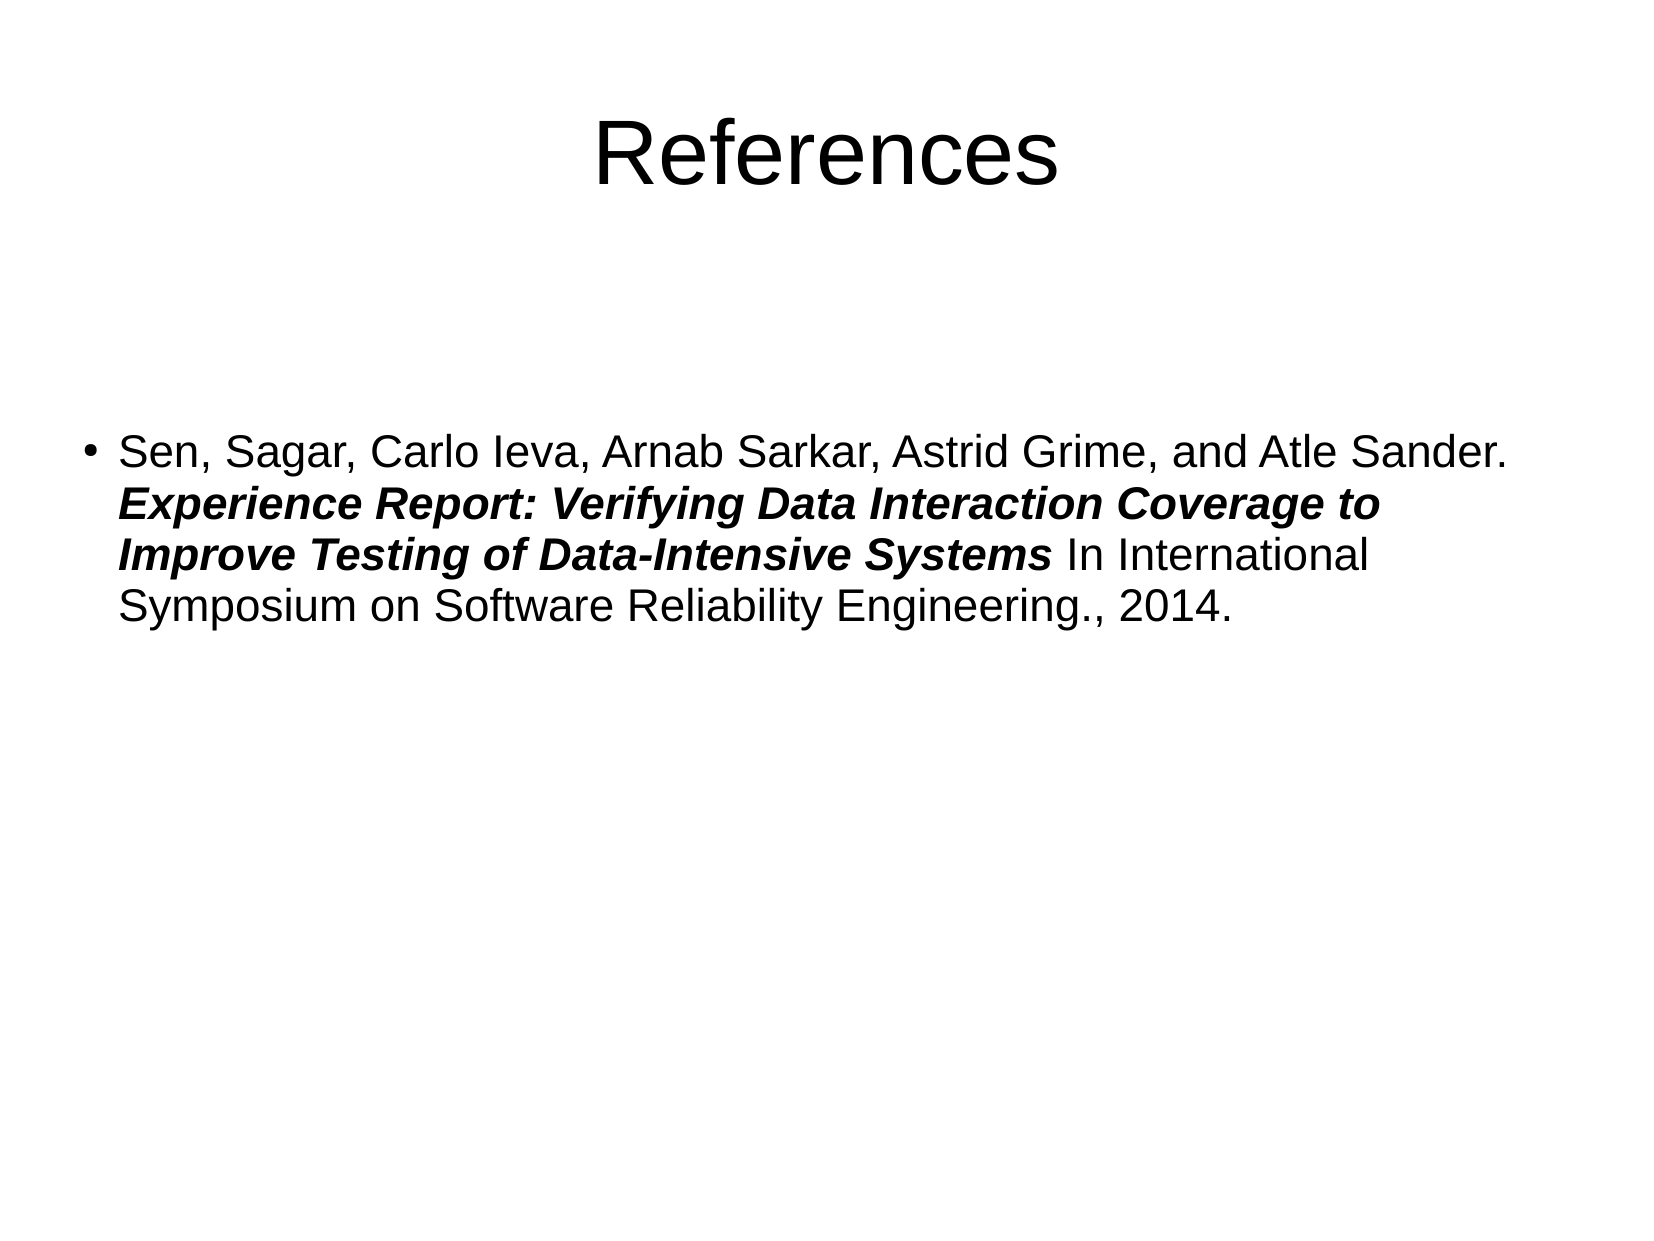

# References
Sen, Sagar, Carlo Ieva, Arnab Sarkar, Astrid Grime, and Atle Sander. Experience Report: Verifying Data Interaction Coverage to Improve Testing of Data-Intensive Systems In International Symposium on Software Reliability Engineering., 2014.